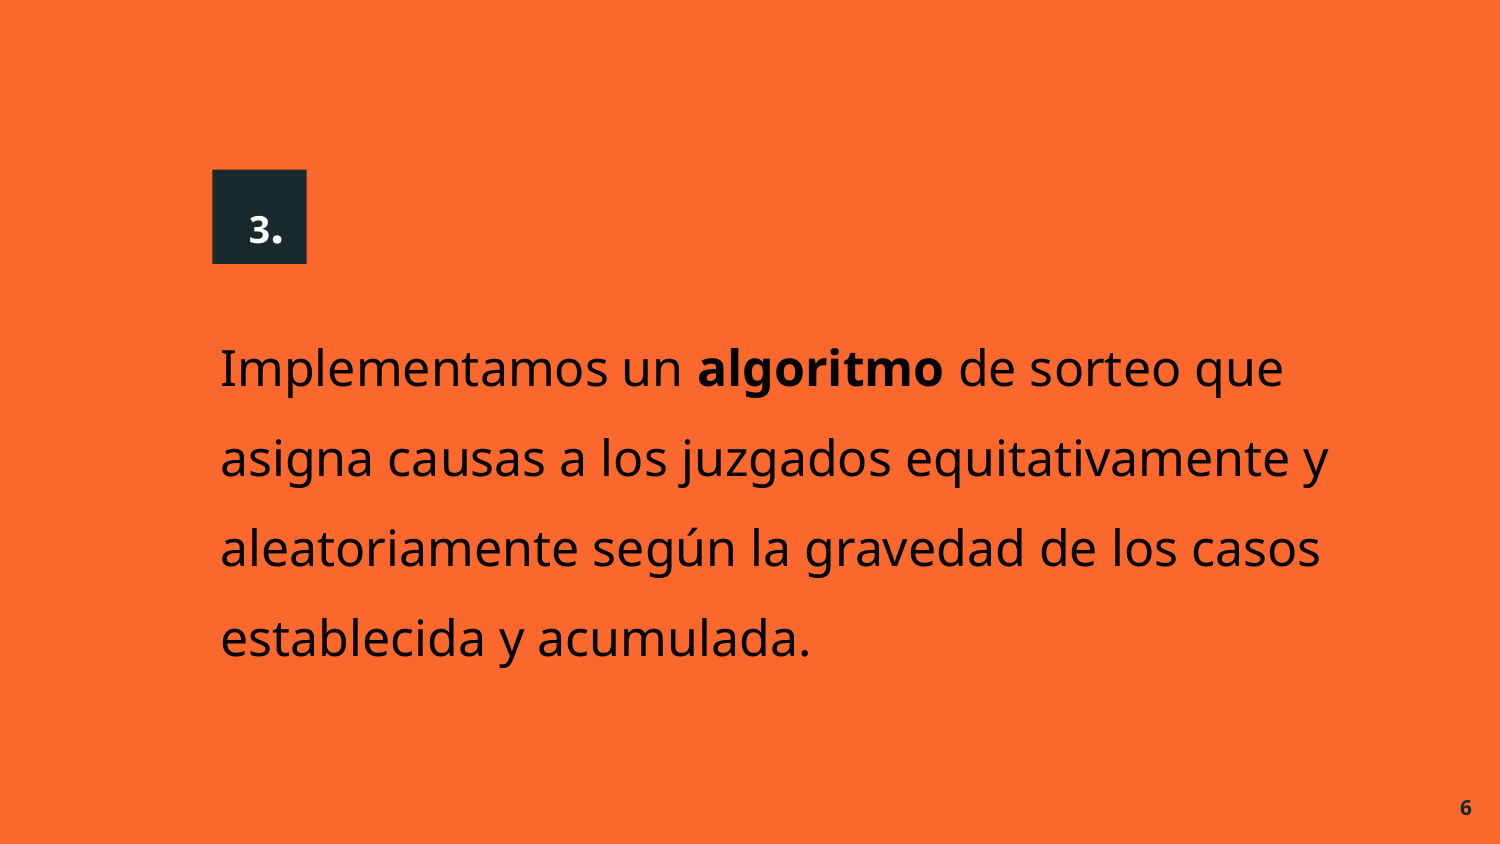

3.
Implementamos un algoritmo de sorteo que asigna causas a los juzgados equitativamente y aleatoriamente según la gravedad de los casos establecida y acumulada.